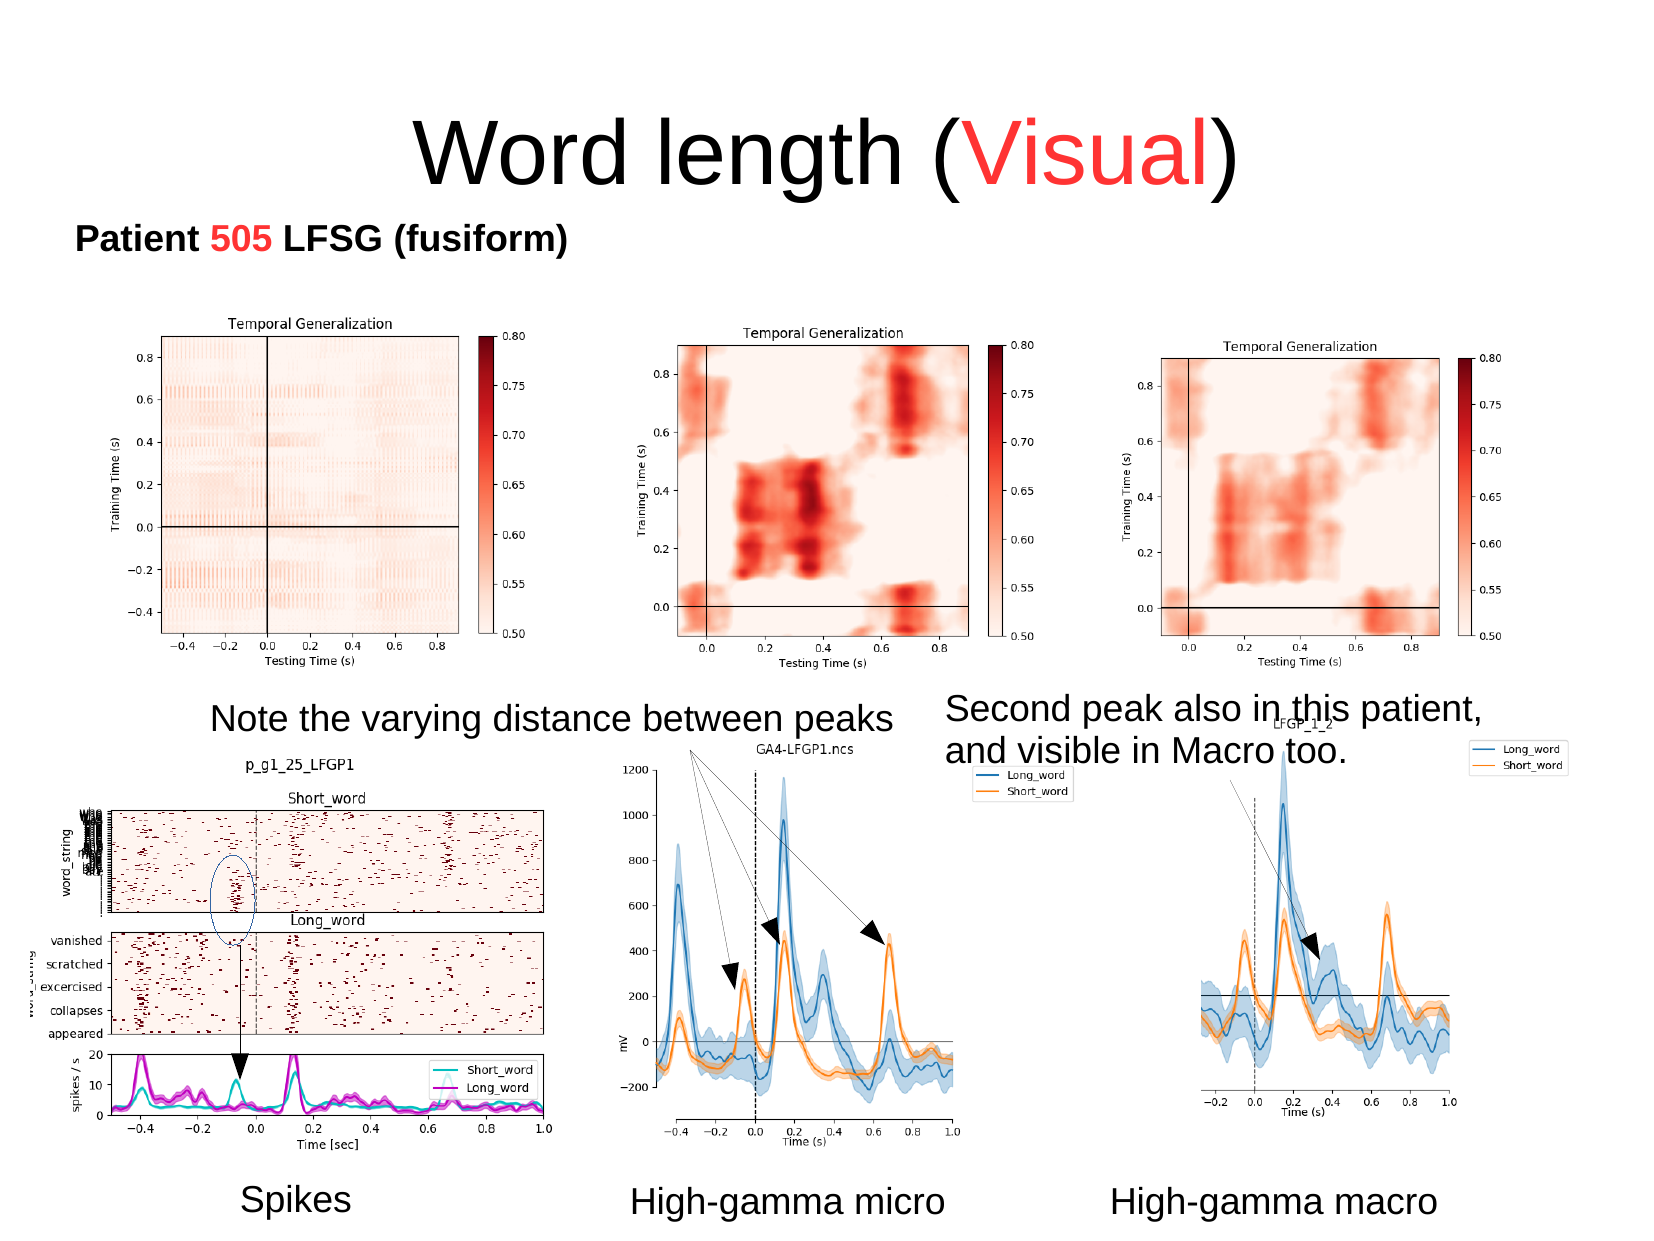

# Word length (Visual)
Patient 505 LFSG (fusiform)
Second peak also in this patient, and visible in Macro too.
Note the varying distance between peaks
Spikes
High-gamma micro
High-gamma macro